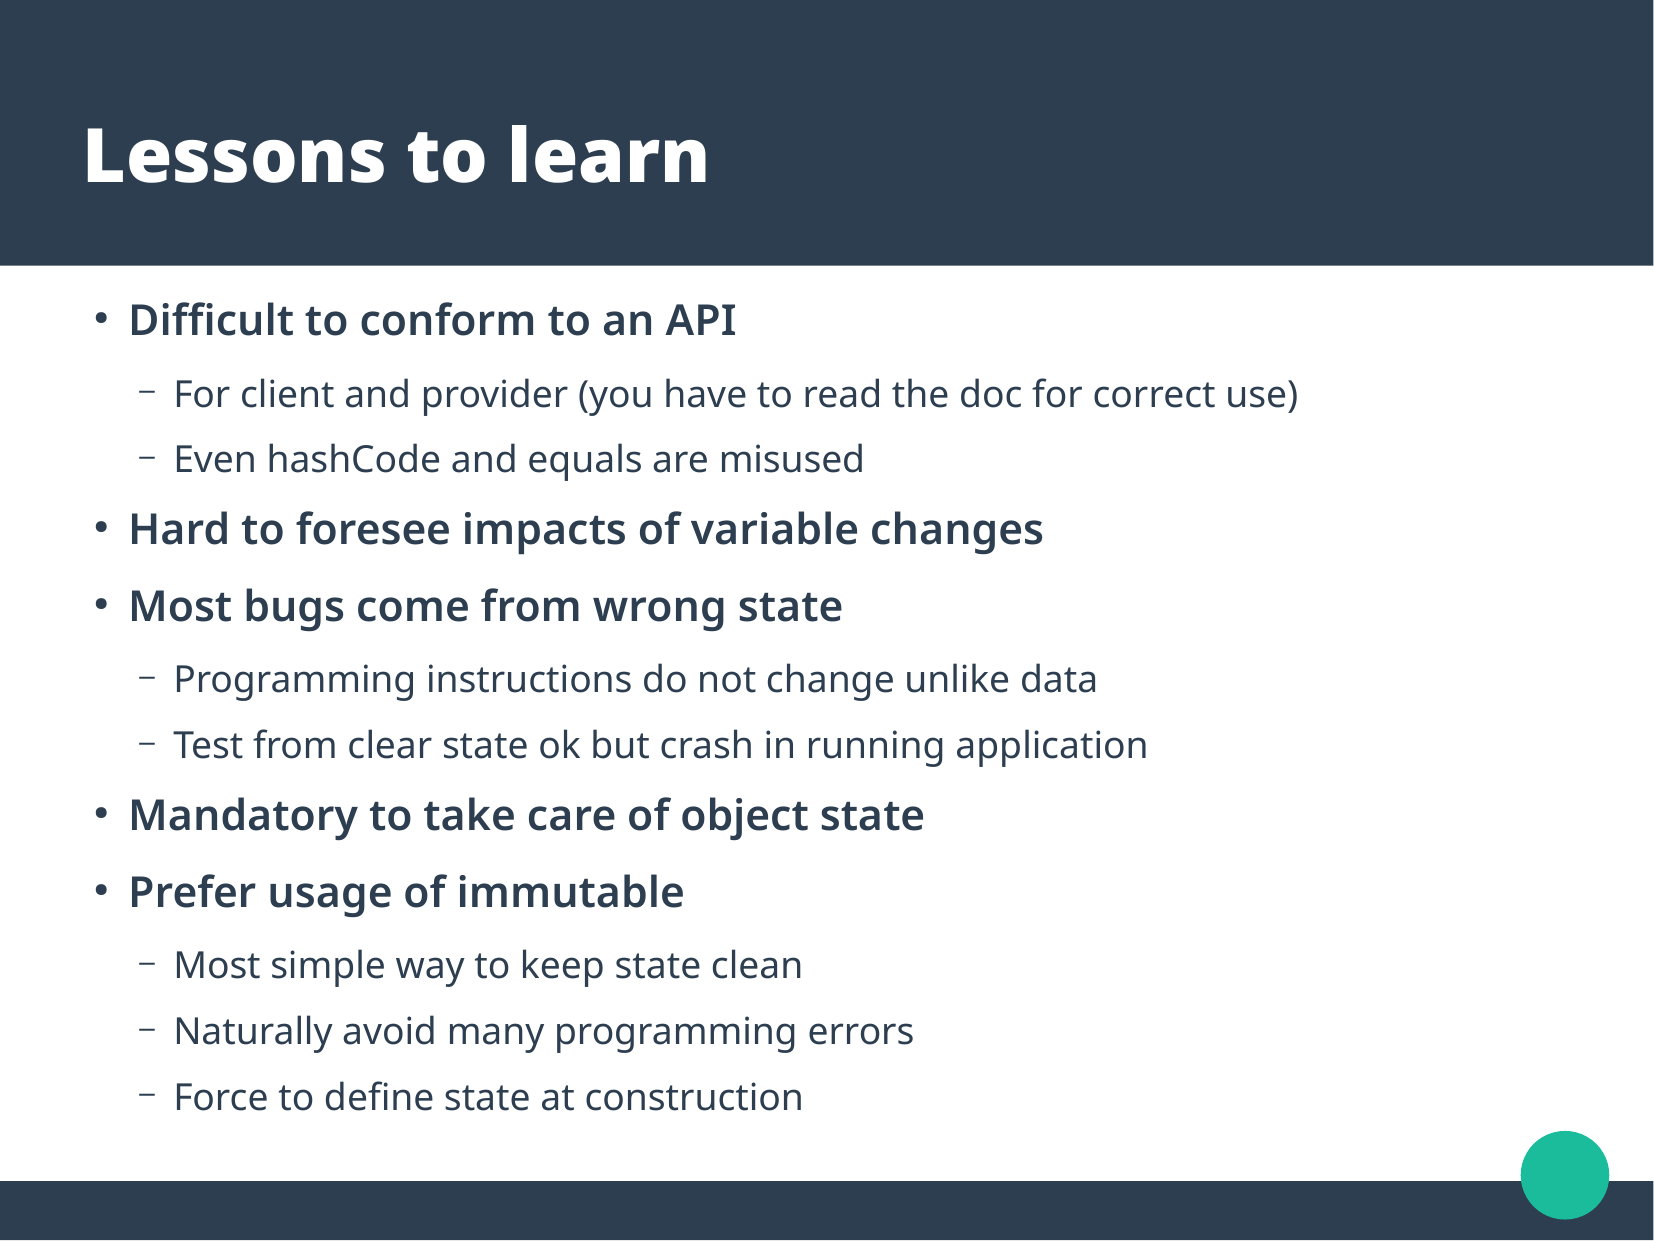

# Lessons to learn
Difficult to conform to an API
For client and provider (you have to read the doc for correct use)
Even hashCode and equals are misused
Hard to foresee impacts of variable changes
Most bugs come from wrong state
Programming instructions do not change unlike data
Test from clear state ok but crash in running application
Mandatory to take care of object state
Prefer usage of immutable
Most simple way to keep state clean
Naturally avoid many programming errors
Force to define state at construction